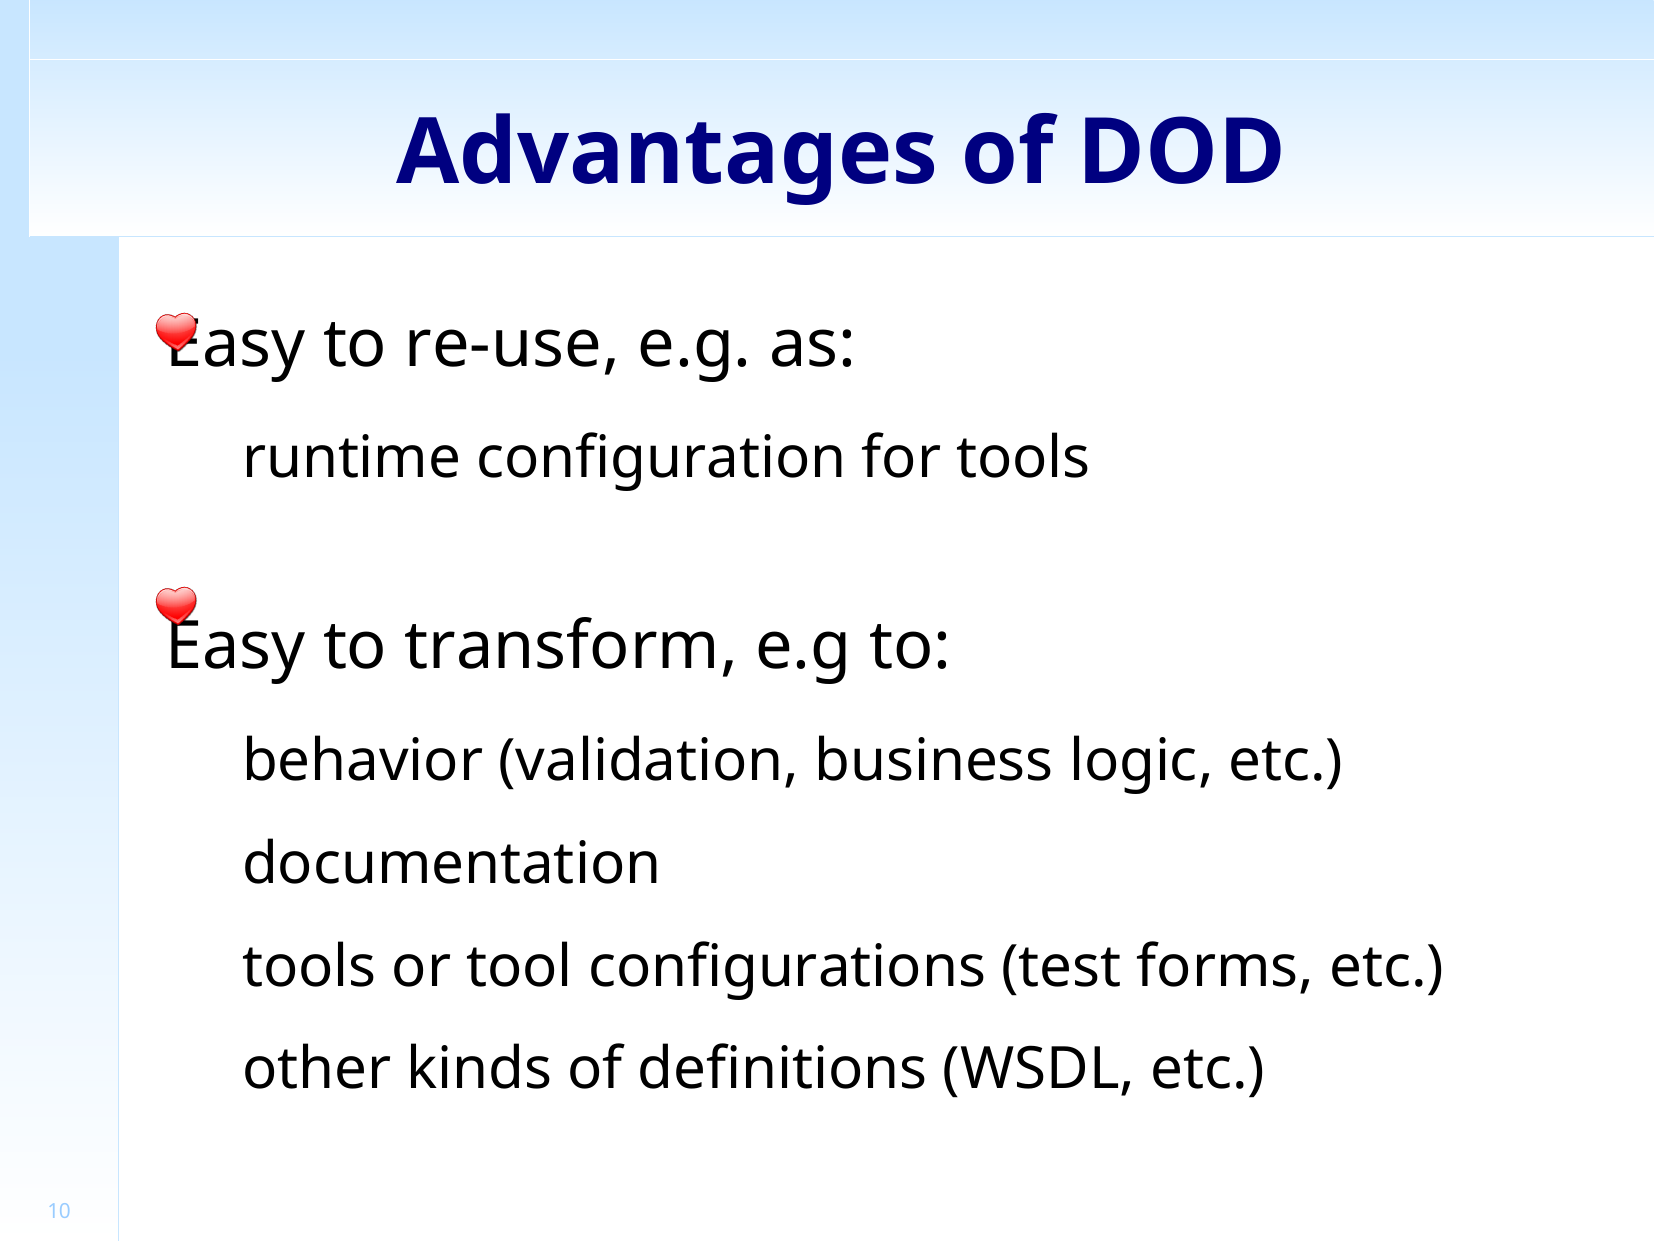

# Advantages of DOD
Easy to re-use, e.g. as:
runtime configuration for tools
Easy to transform, e.g to:
behavior (validation, business logic, etc.)
documentation
tools or tool configurations (test forms, etc.)
other kinds of definitions (WSDL, etc.)